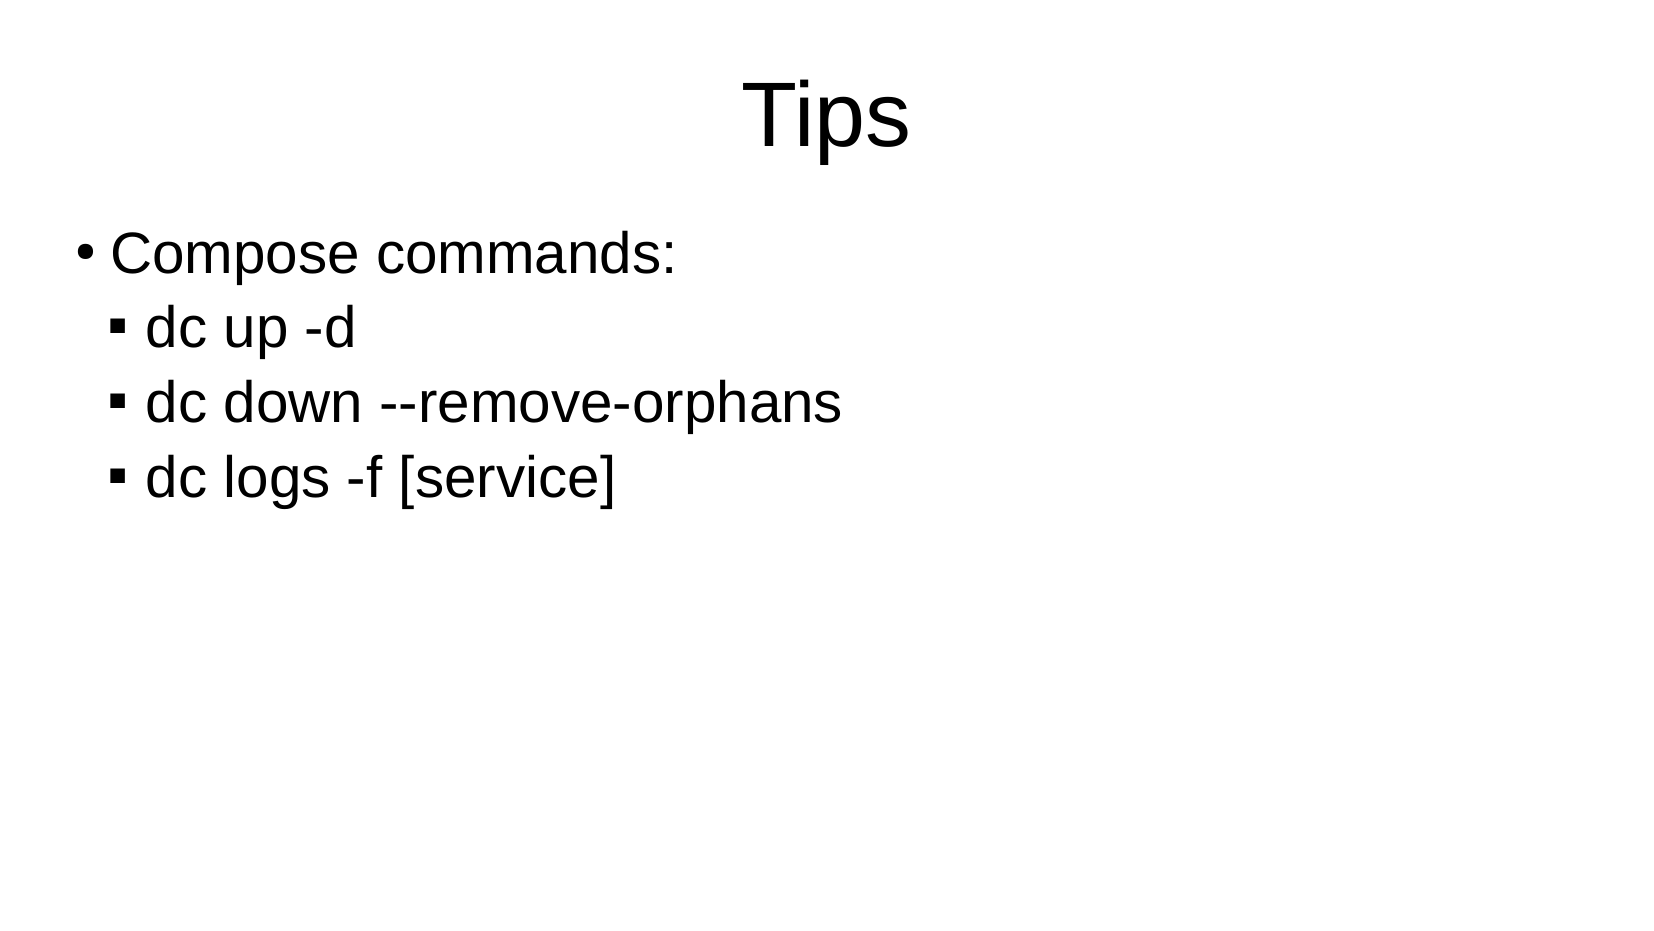

Tips
# Compose commands:
dc up -d
dc down --remove-orphans
dc logs -f [service]